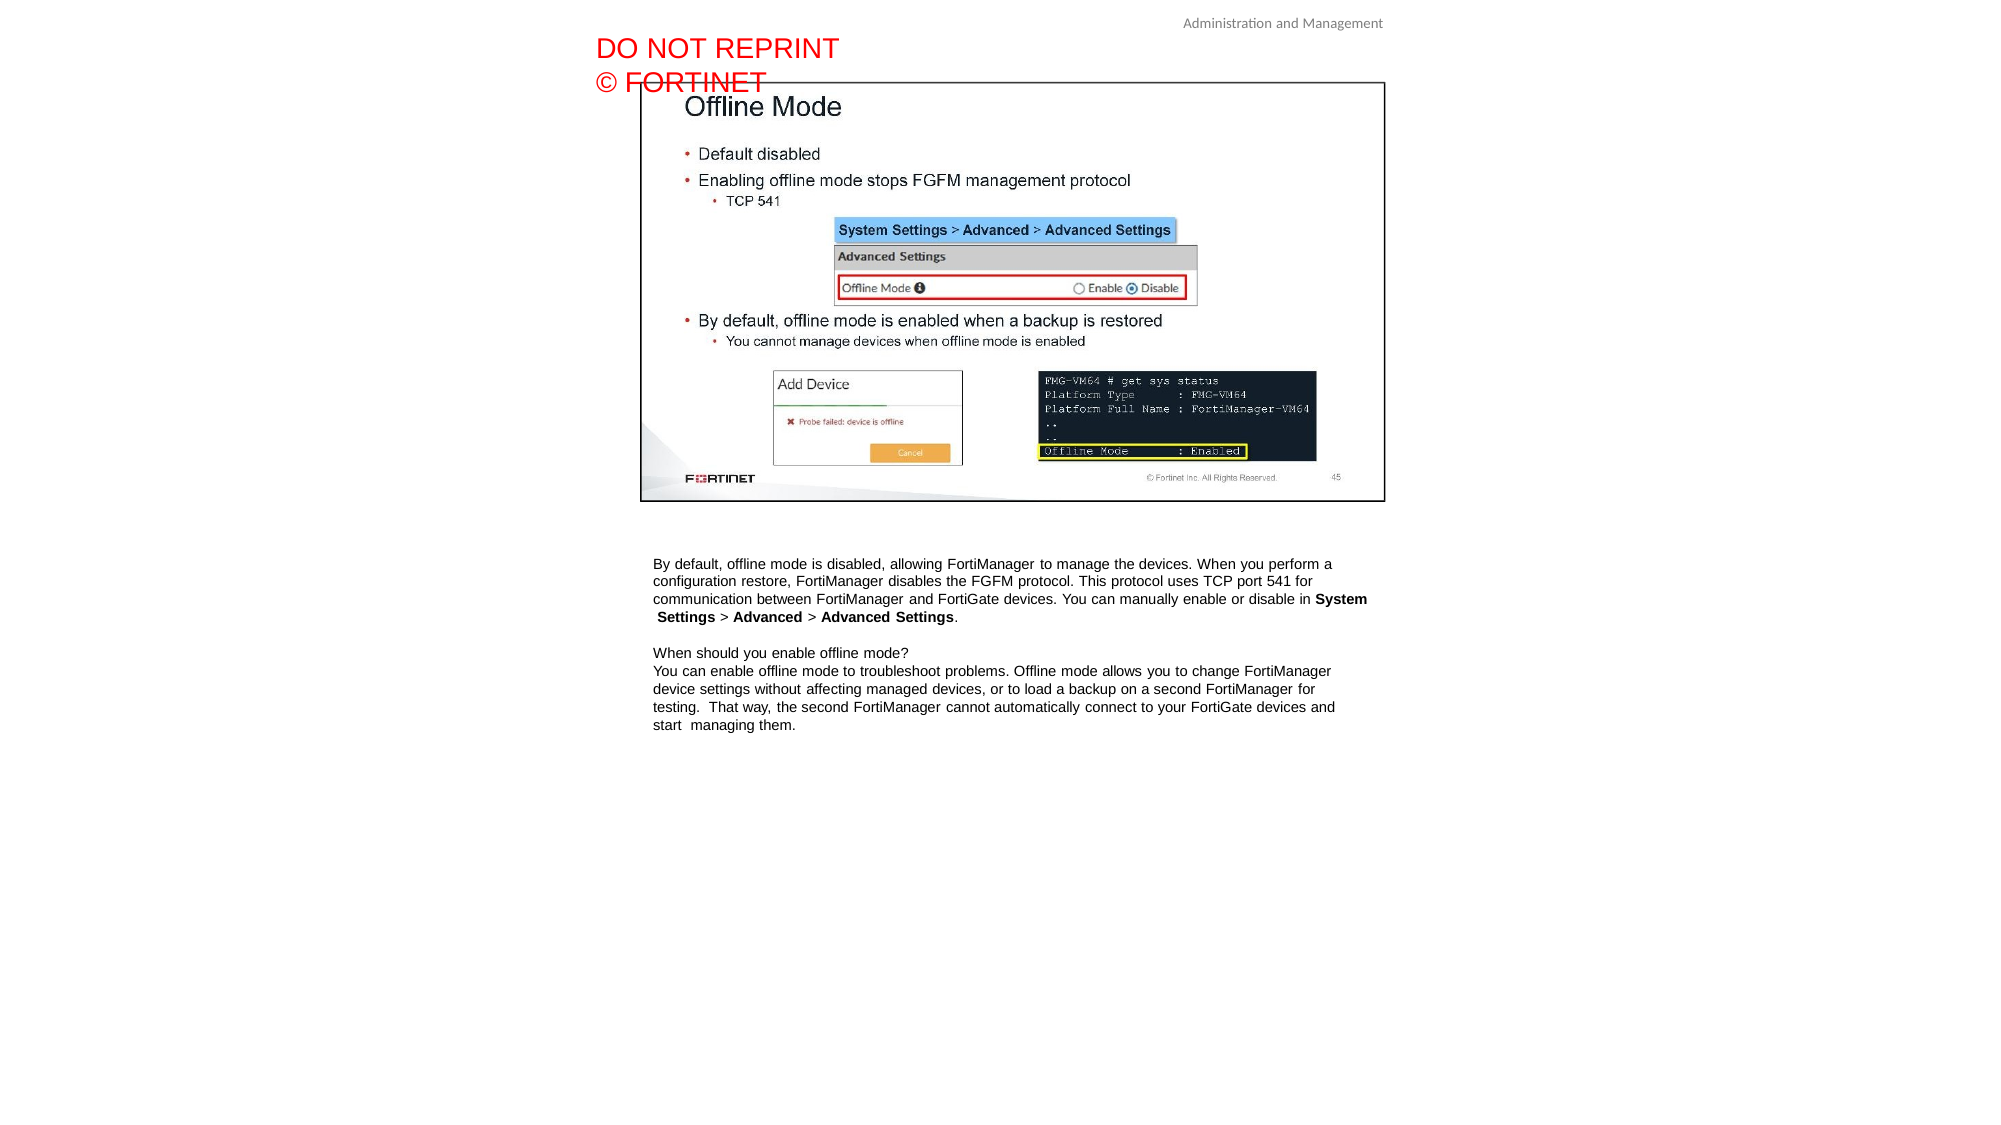

Administration and Management
DO NOT REPRINT
© FORTINET
By default, offline mode is disabled, allowing FortiManager to manage the devices. When you perform a configuration restore, FortiManager disables the FGFM protocol. This protocol uses TCP port 541 for communication between FortiManager and FortiGate devices. You can manually enable or disable in System Settings > Advanced > Advanced Settings.
When should you enable offline mode?
You can enable offline mode to troubleshoot problems. Offline mode allows you to change FortiManager device settings without affecting managed devices, or to load a backup on a second FortiManager for testing. That way, the second FortiManager cannot automatically connect to your FortiGate devices and start managing them.
FortiManager 6.2 Study Guide
1